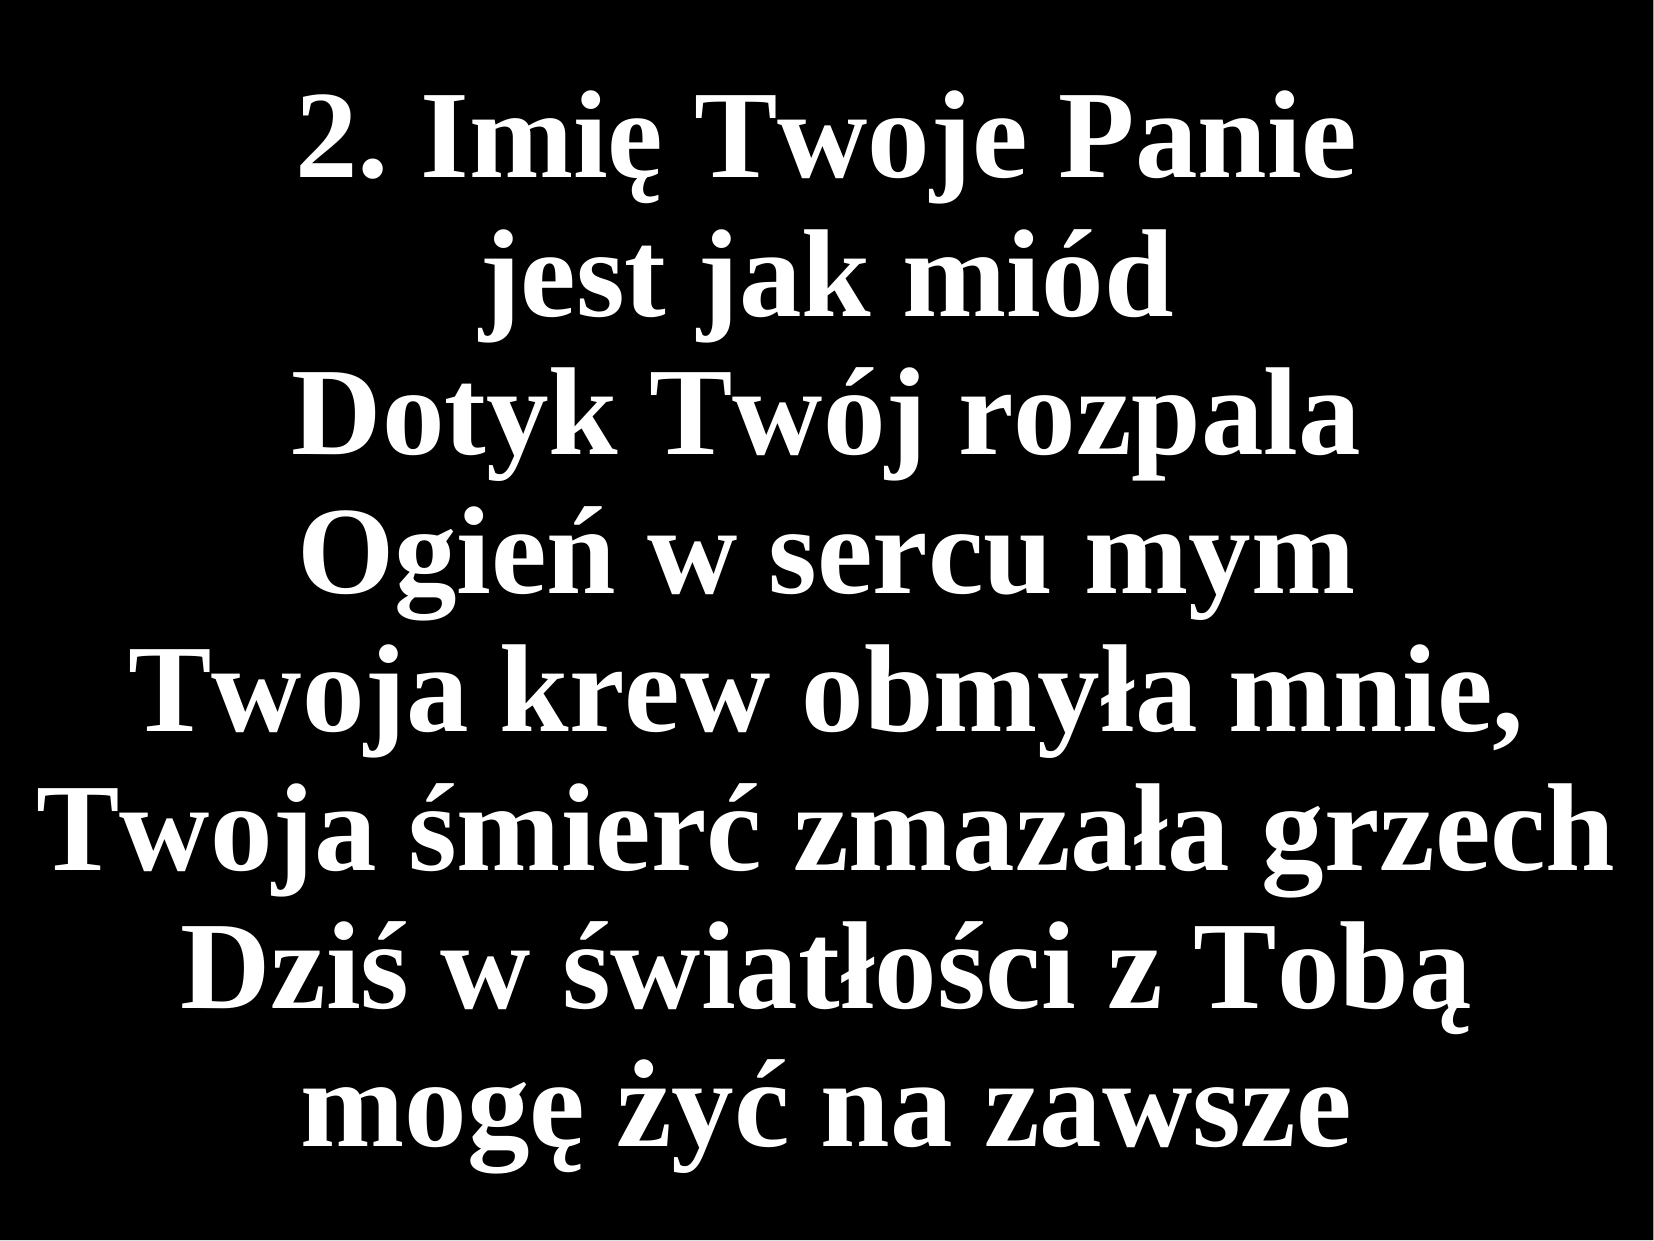

# 2. Imię Twoje Panie jest jak miód Dotyk Twój rozpala Ogień w sercu mym Twoja krew obmyła mnie, Twoja śmierć zmazała grzech Dziś w światłości z Tobą mogę żyć na zawsze